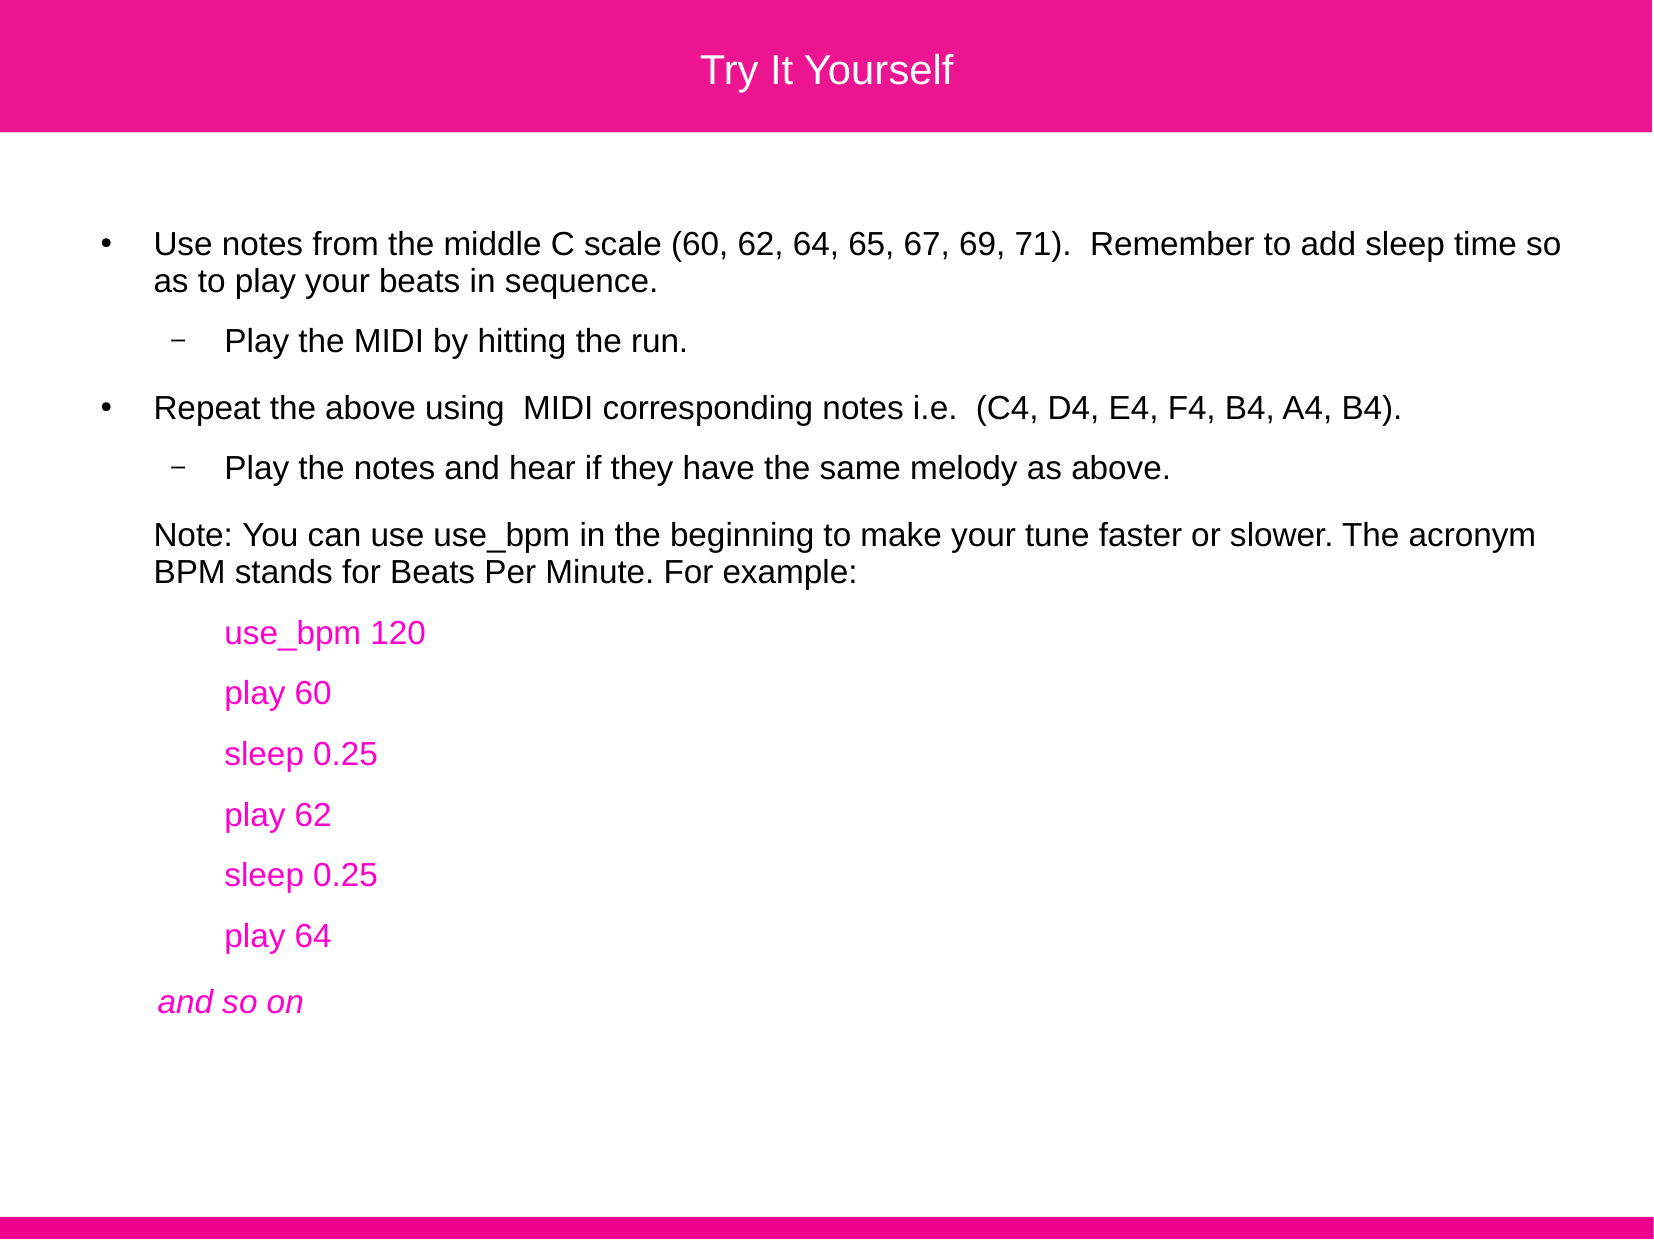

# Try It Yourself
Use notes from the middle C scale (60, 62, 64, 65, 67, 69, 71). Remember to add sleep time so as to play your beats in sequence.
Play the MIDI by hitting the run.
Repeat the above using MIDI corresponding notes i.e. (C4, D4, E4, F4, B4, A4, B4).
Play the notes and hear if they have the same melody as above.
Note: You can use use_bpm in the beginning to make your tune faster or slower. The acronym BPM stands for Beats Per Minute. For example:
use_bpm 120
play 60
sleep 0.25
play 62
sleep 0.25
play 64
 	and so on